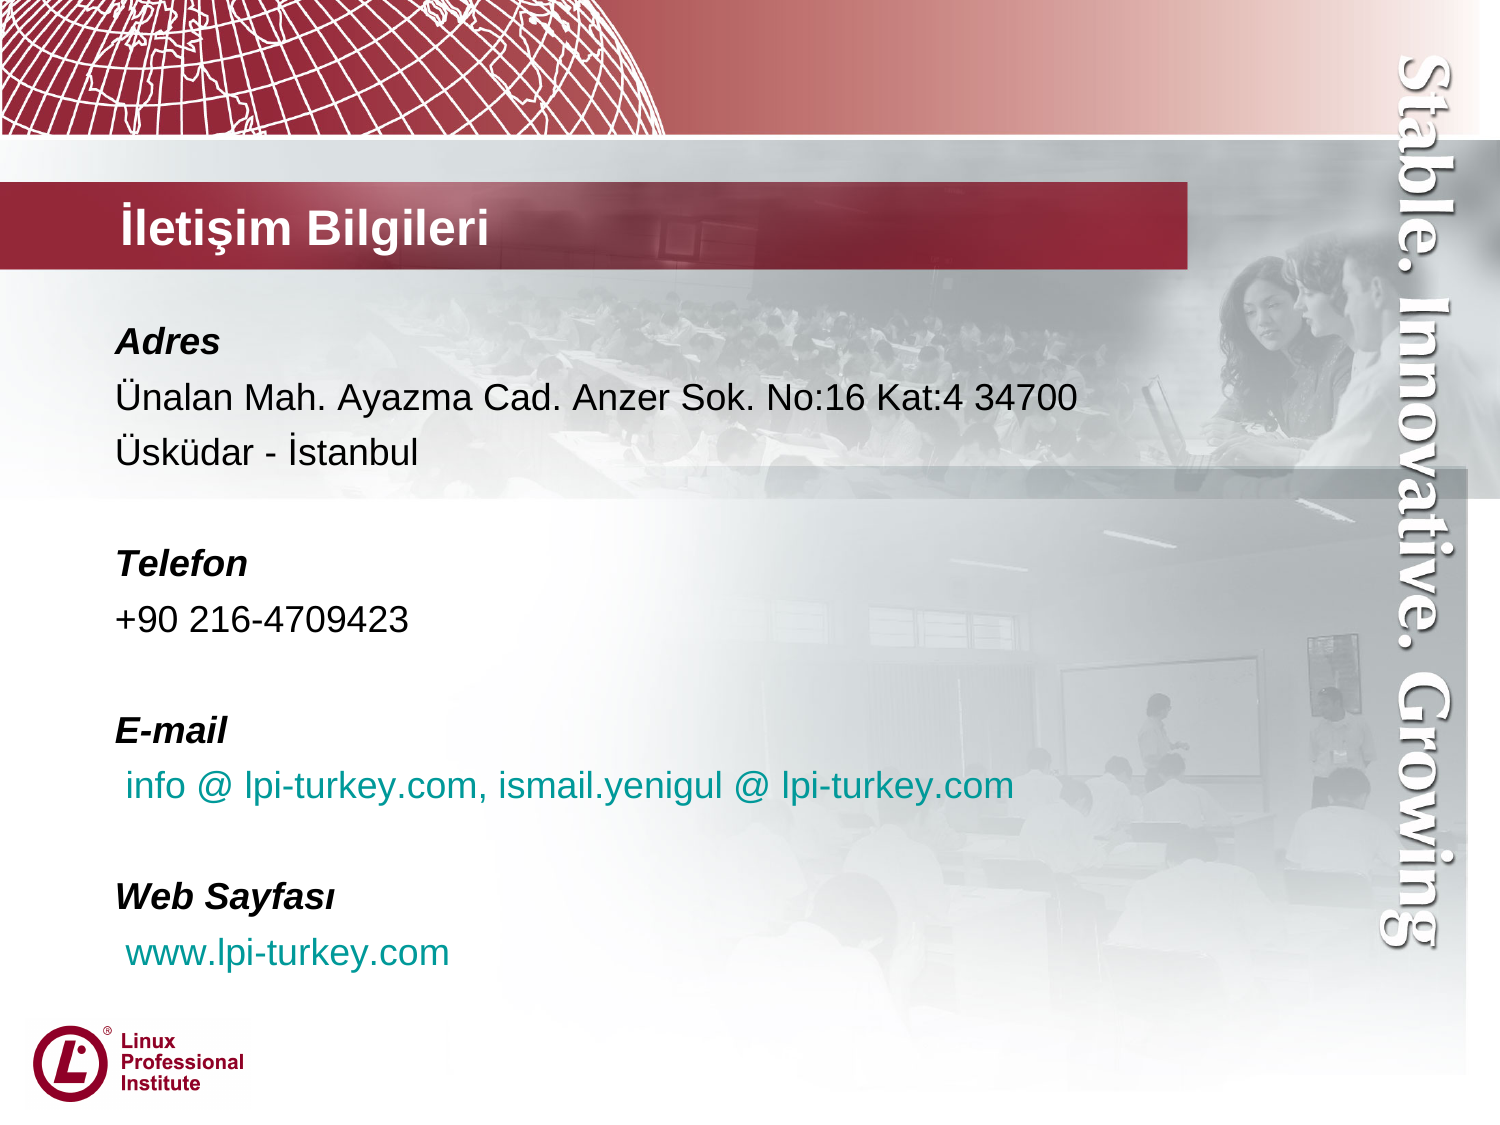

İletişim Bilgileri
Adres
Ünalan Mah. Ayazma Cad. Anzer Sok. No:16 Kat:4 34700
Üsküdar - İstanbul
Telefon
+90 216-4709423
E-mail
 info @ lpi-turkey.com, ismail.yenigul @ lpi-turkey.com
Web Sayfası
 www.lpi-turkey.com